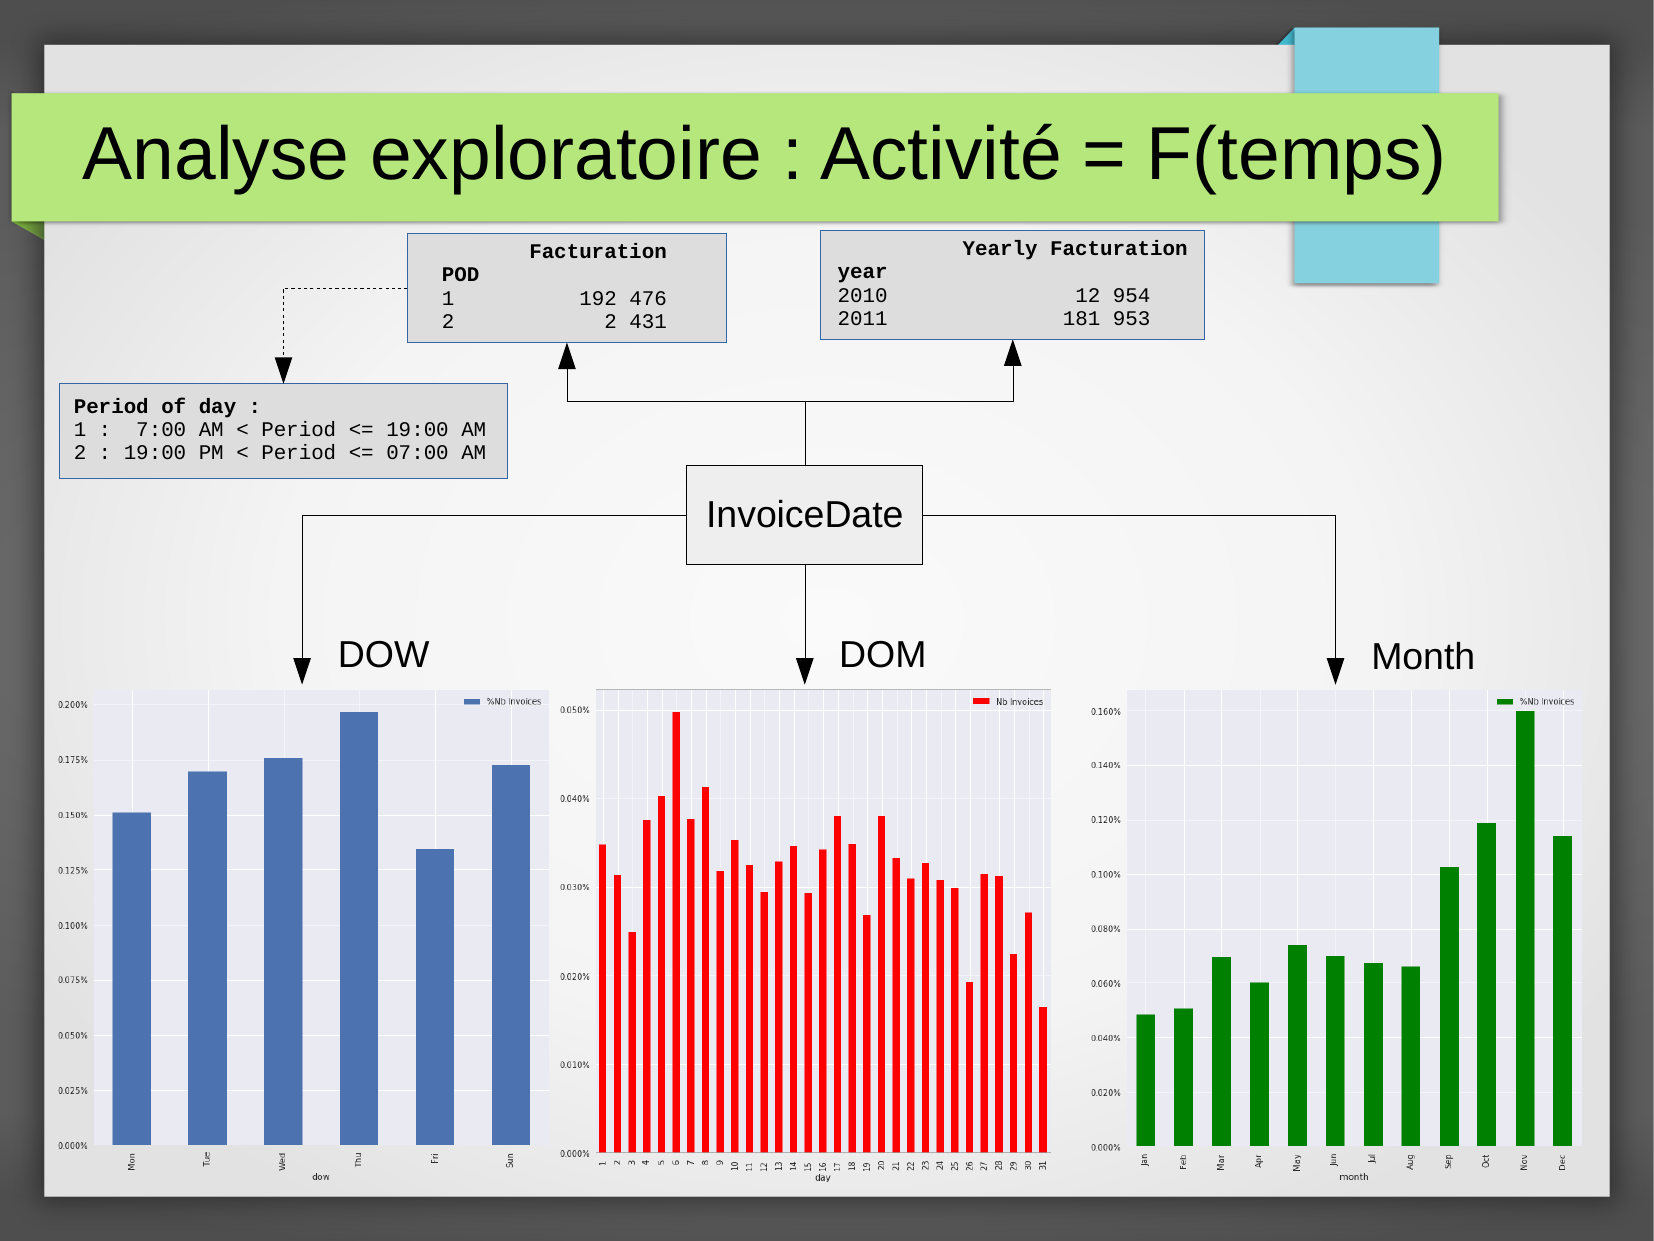

# Analyse exploratoire : Activité = F(temps)
 Yearly Facturation
year
2010 12 954
2011 181 953
 Facturation
POD
1 192 476
2 2 431
Period of day :
1 : 7:00 AM < Period <= 19:00 AM
2 : 19:00 PM < Period <= 07:00 AM
InvoiceDate
DOW
DOM
Month